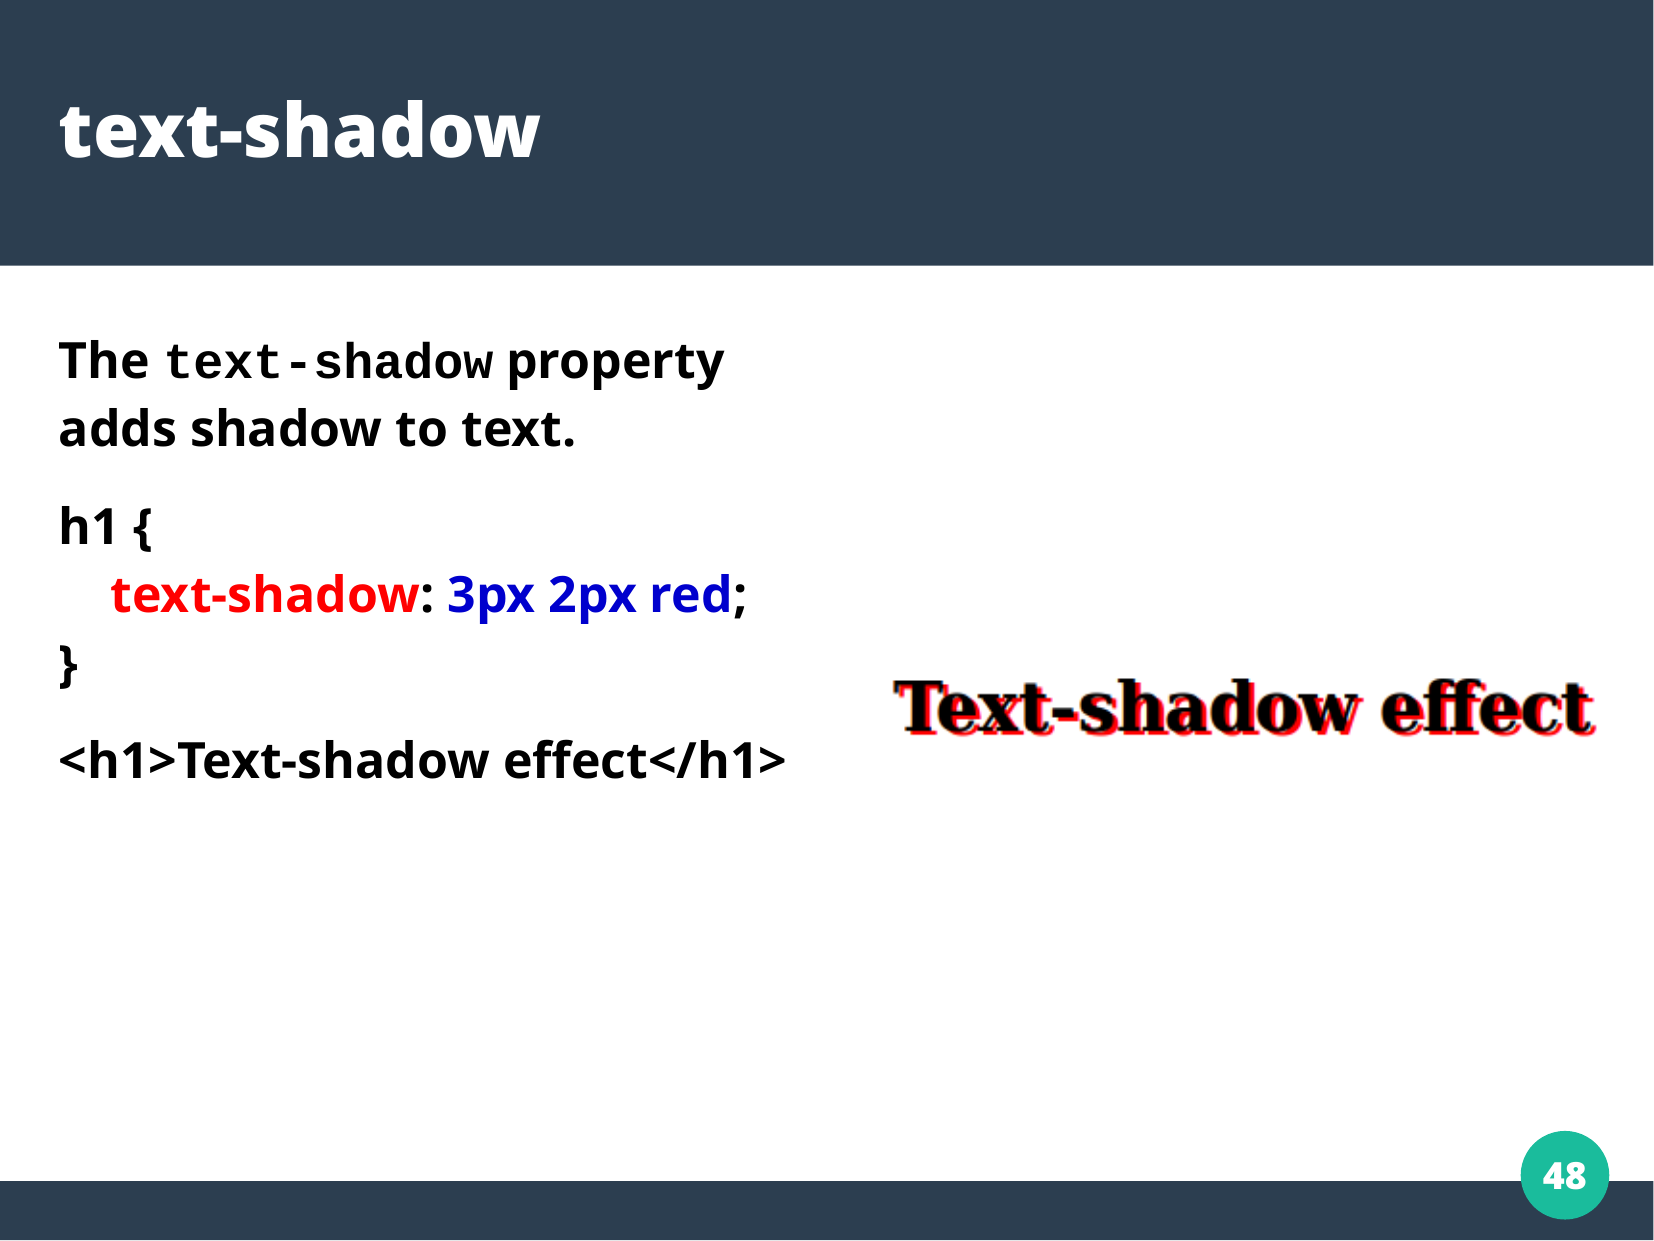

# text-shadow
The text-shadow property adds shadow to text.
h1 {
    text-shadow: 3px 2px red;
}
<h1>Text-shadow effect</h1>
48